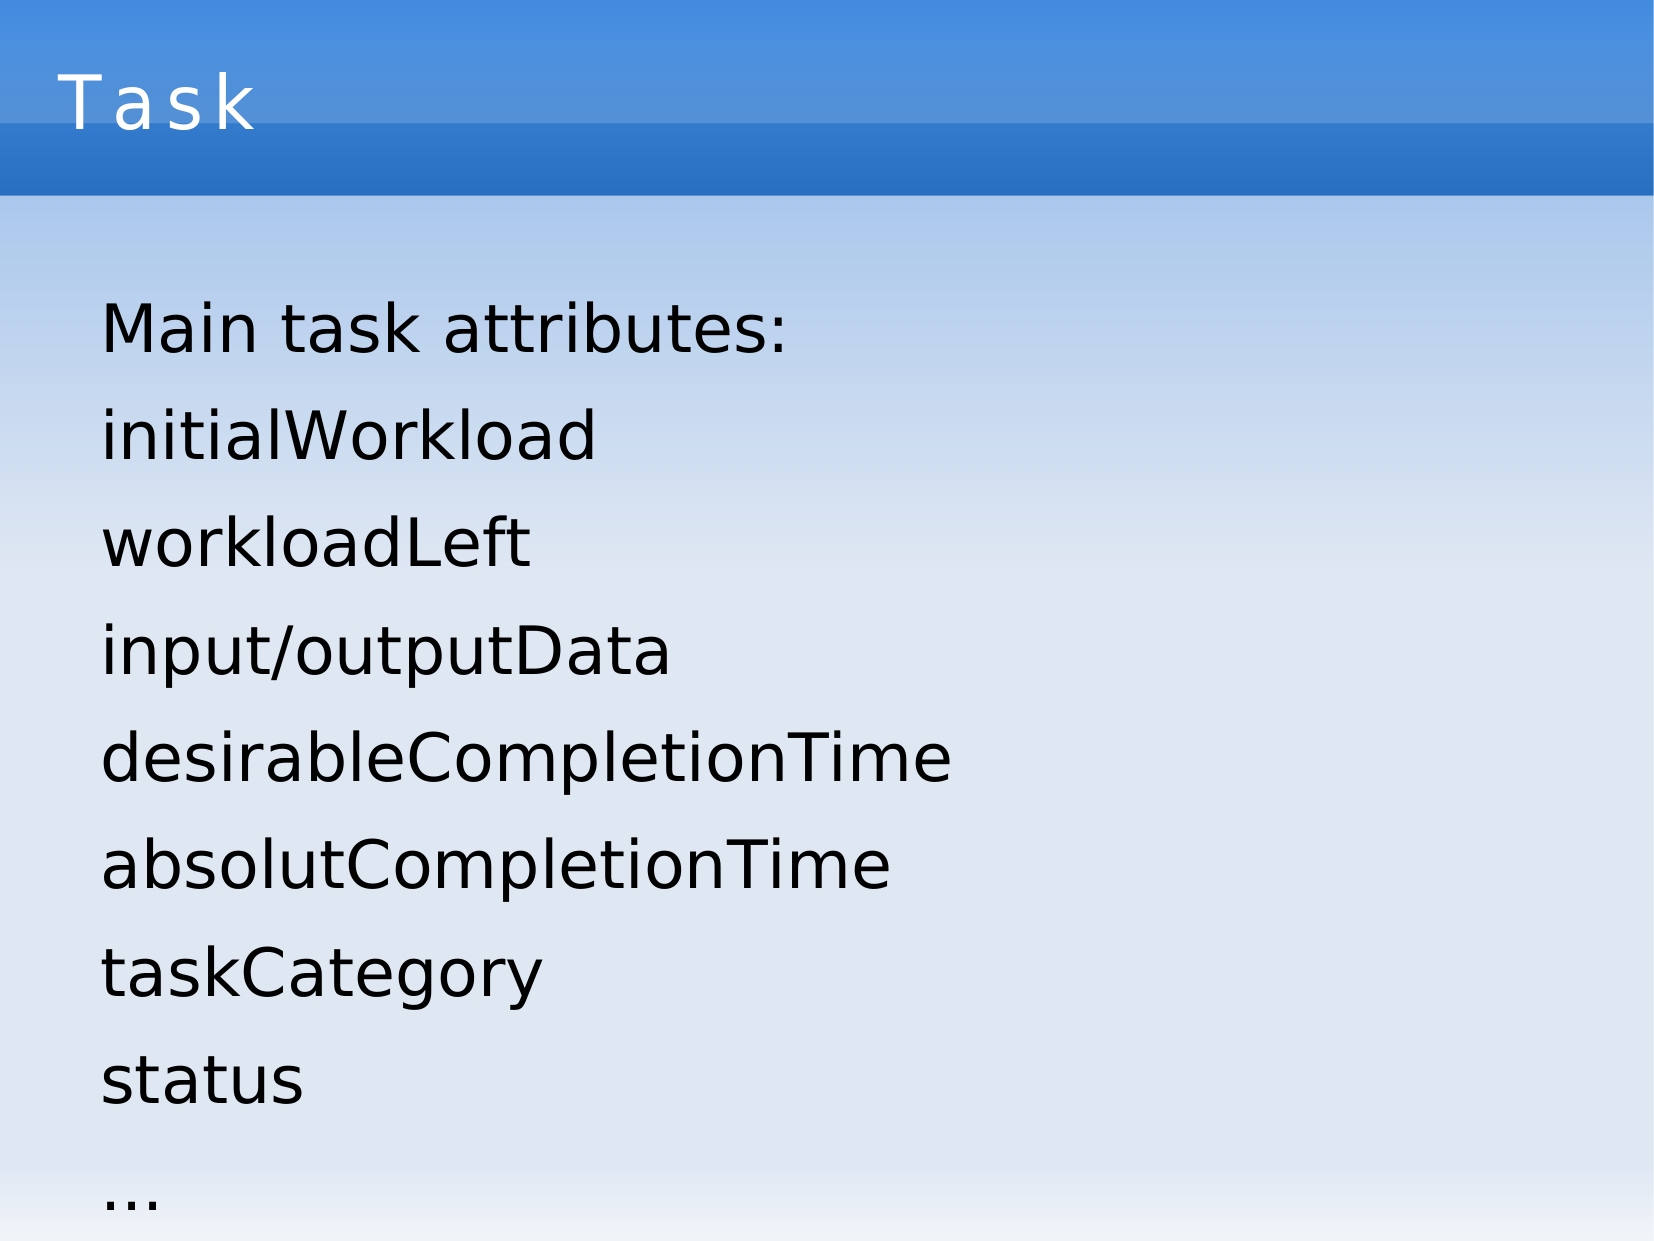

# Task
Main task attributes:
initialWorkload
workloadLeft
input/outputData
desirableCompletionTime
absolutCompletionTime
taskCategory
status
...